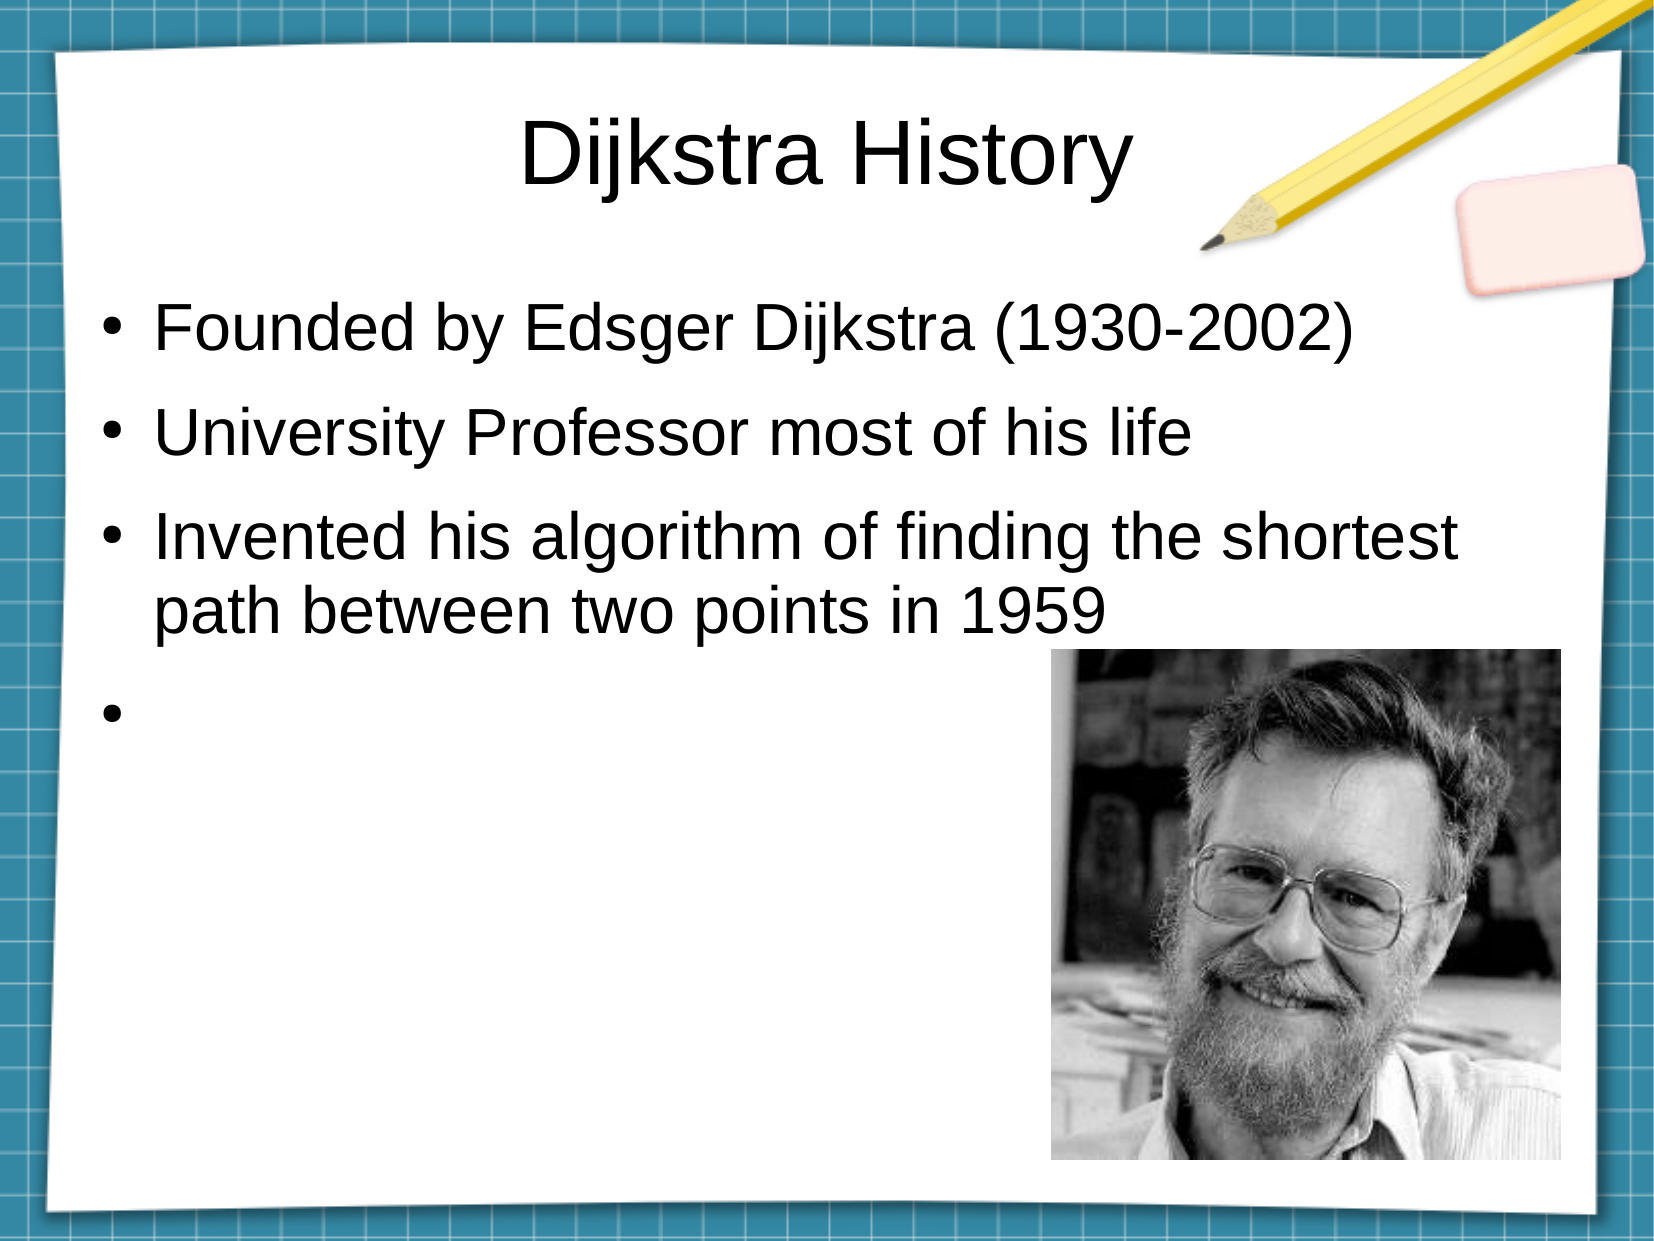

# Dijkstra History
Founded by Edsger Dijkstra (1930-2002)
University Professor most of his life
Invented his algorithm of finding the shortest path between two points in 1959